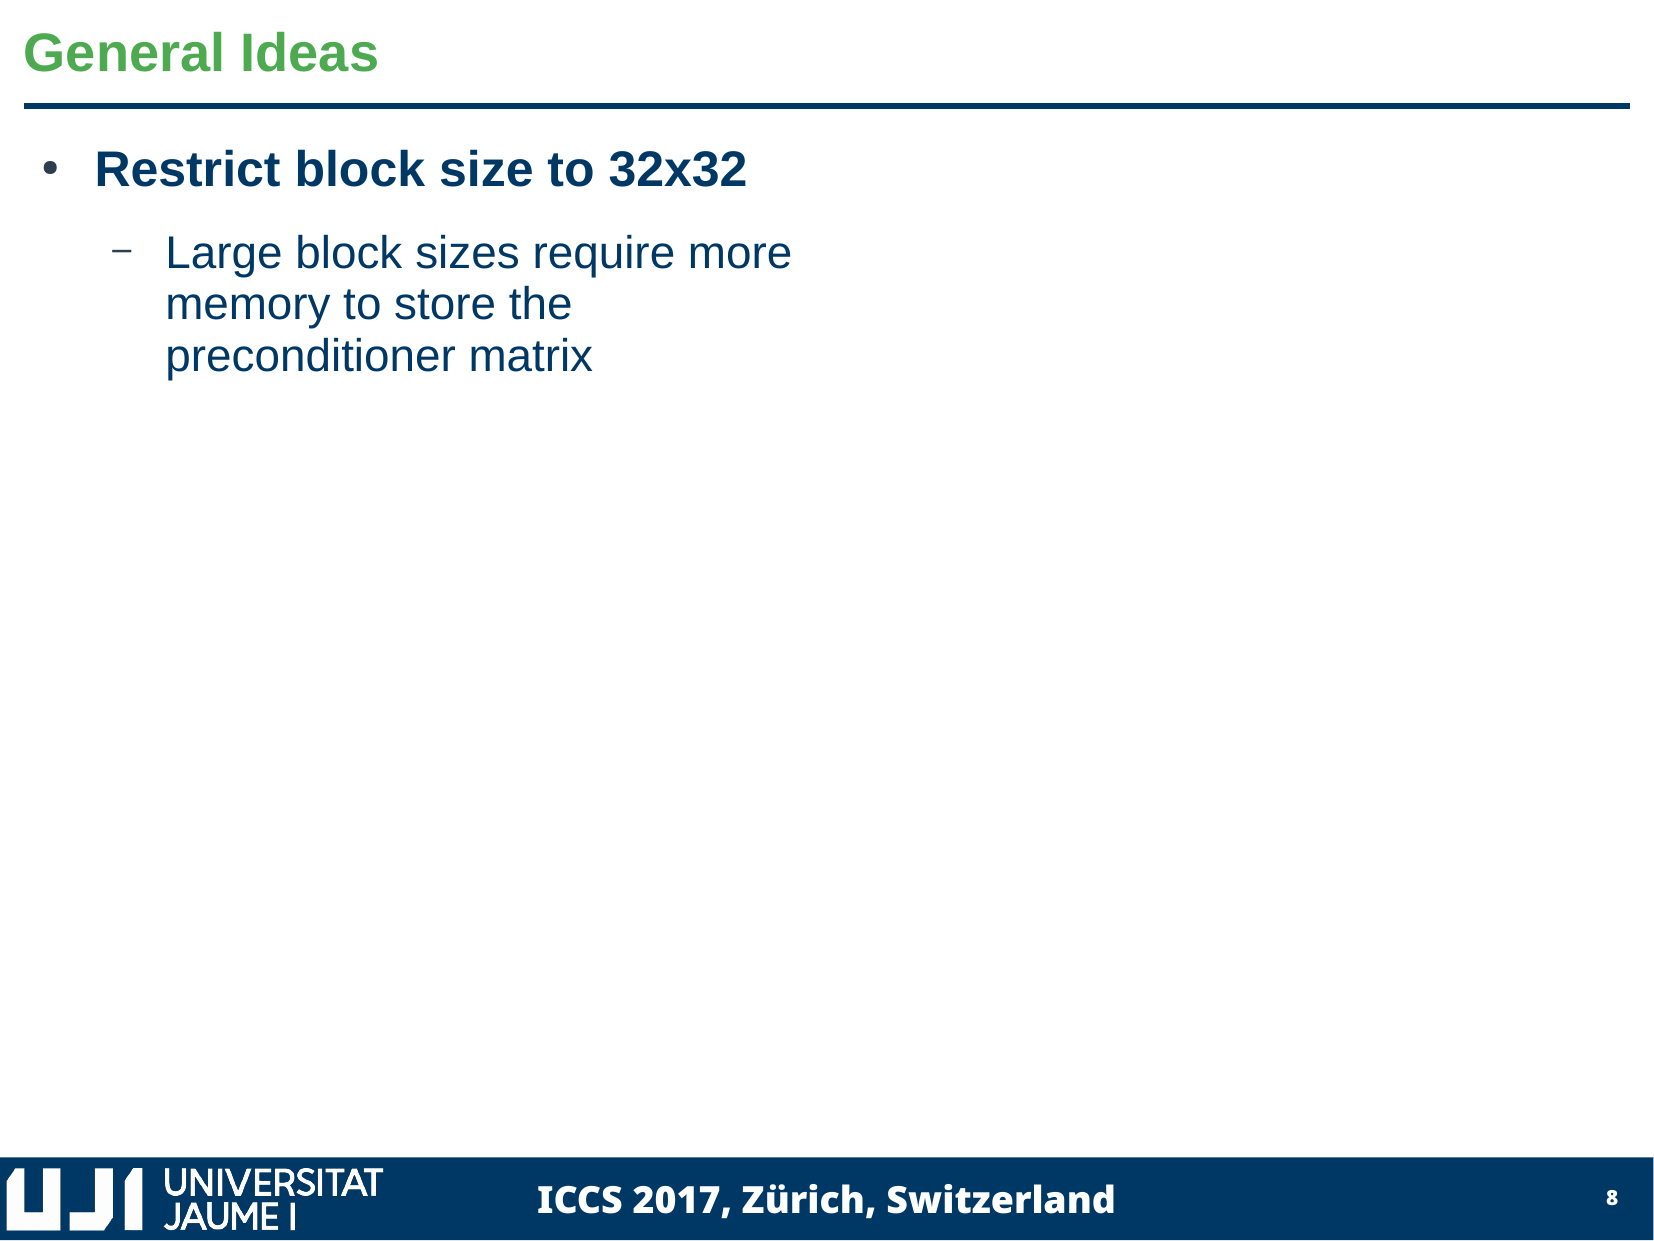

# General Ideas
Restrict block size to 32x32
Large block sizes require more memory to store the preconditioner matrix
ICCS 2017, Zürich, Switzerland
8